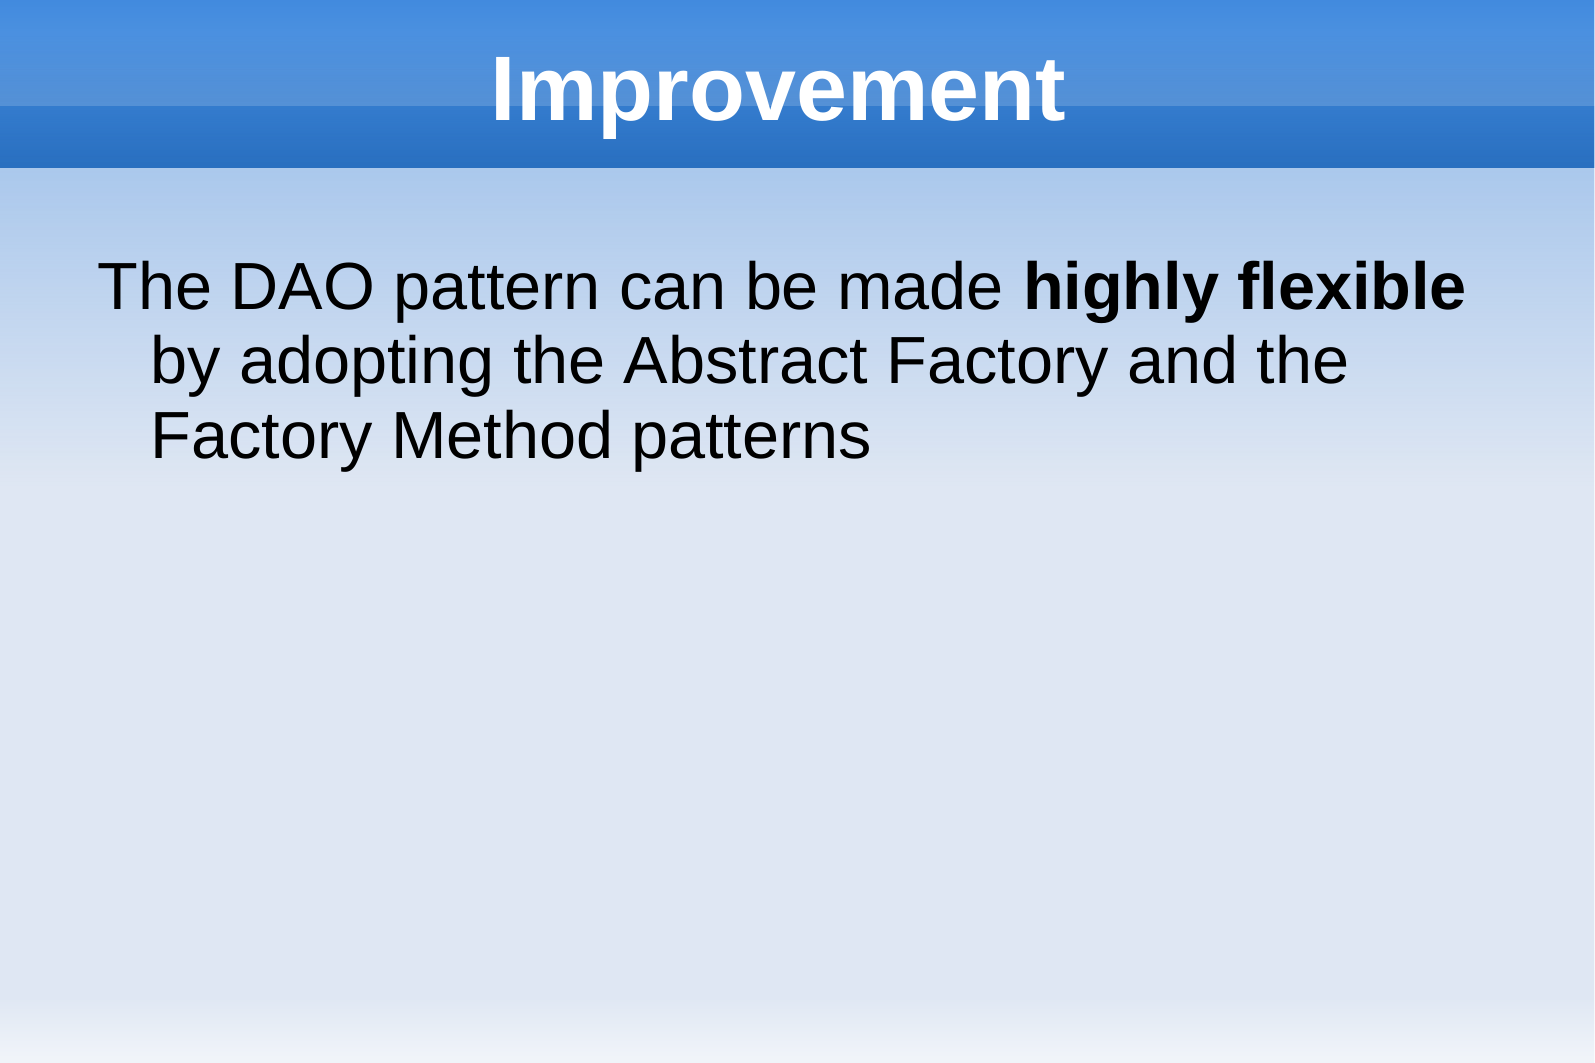

# Improvement
The DAO pattern can be made highly flexible by adopting the Abstract Factory and the Factory Method patterns